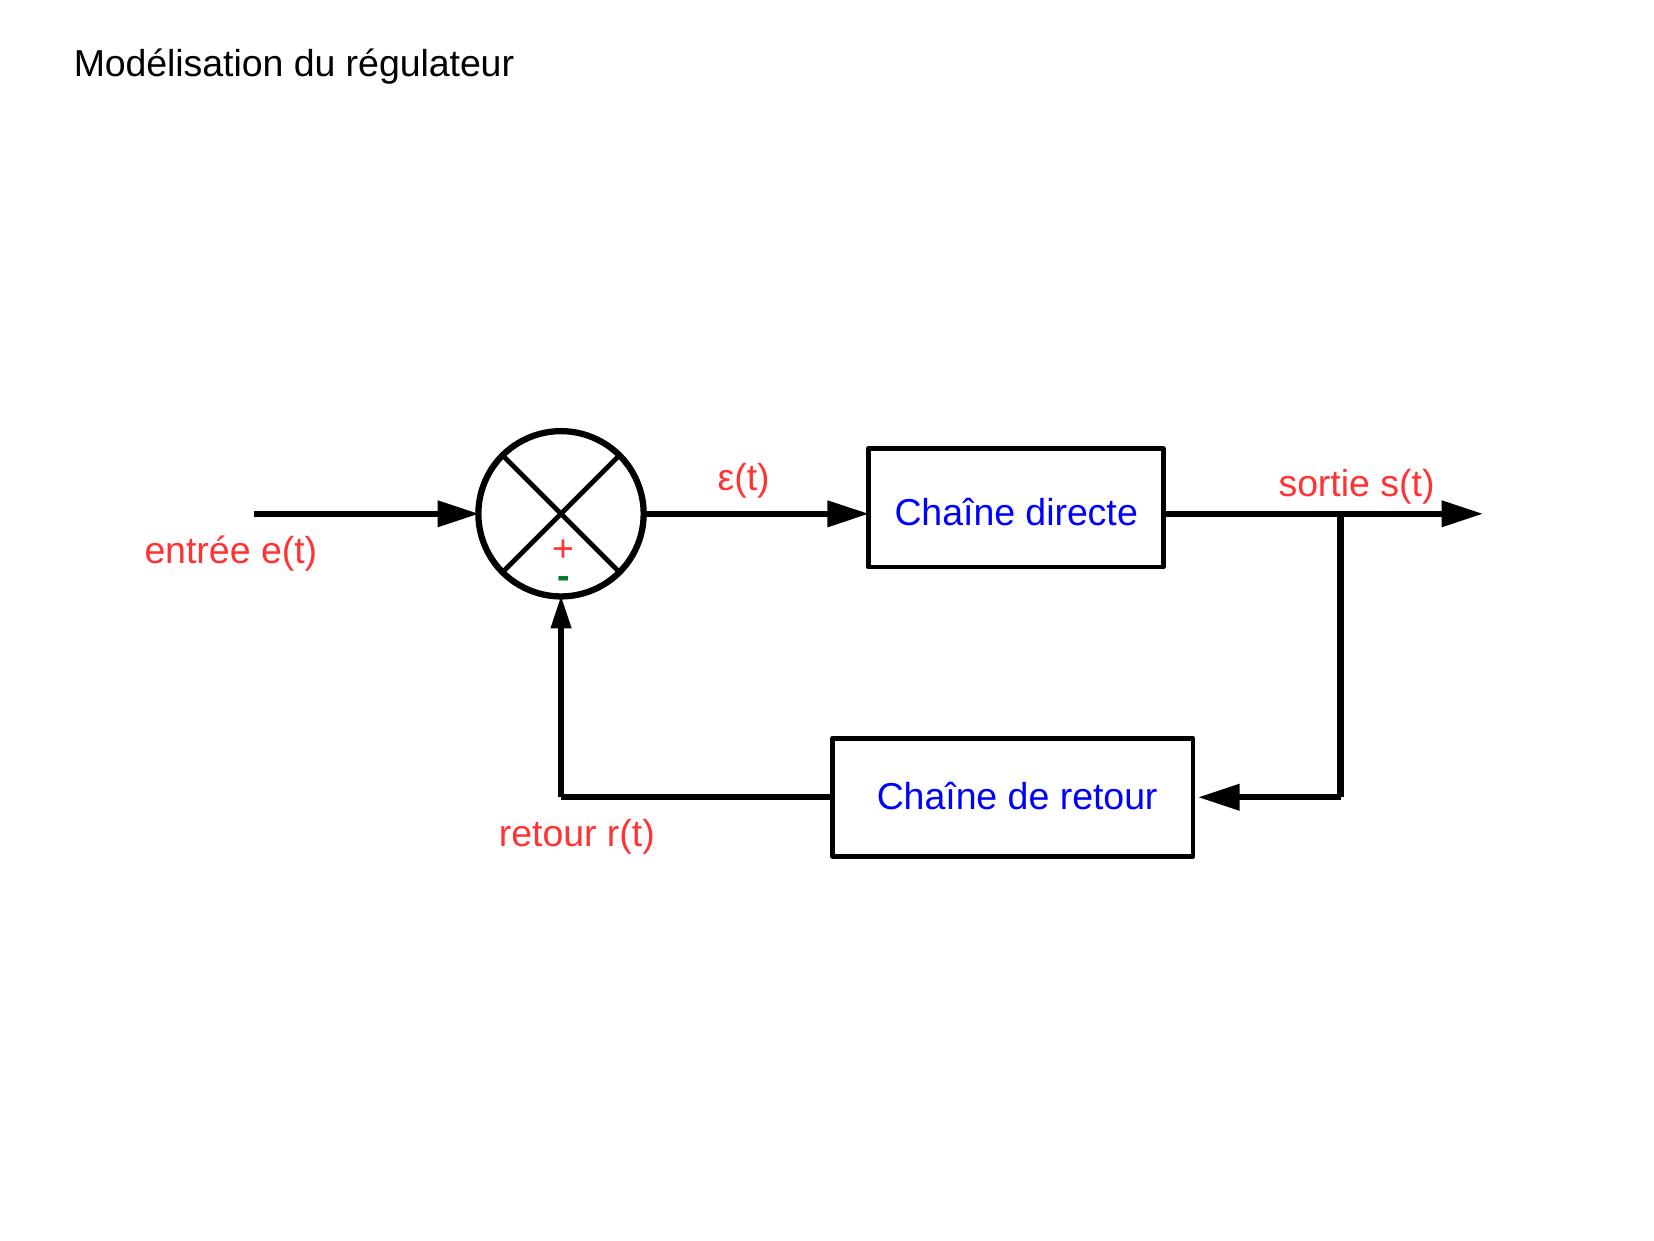

Modélisation du régulateur
ε(t)
sortie s(t)
Chaîne directe
+
entrée e(t)
-
Chaîne de retour
retour r(t)